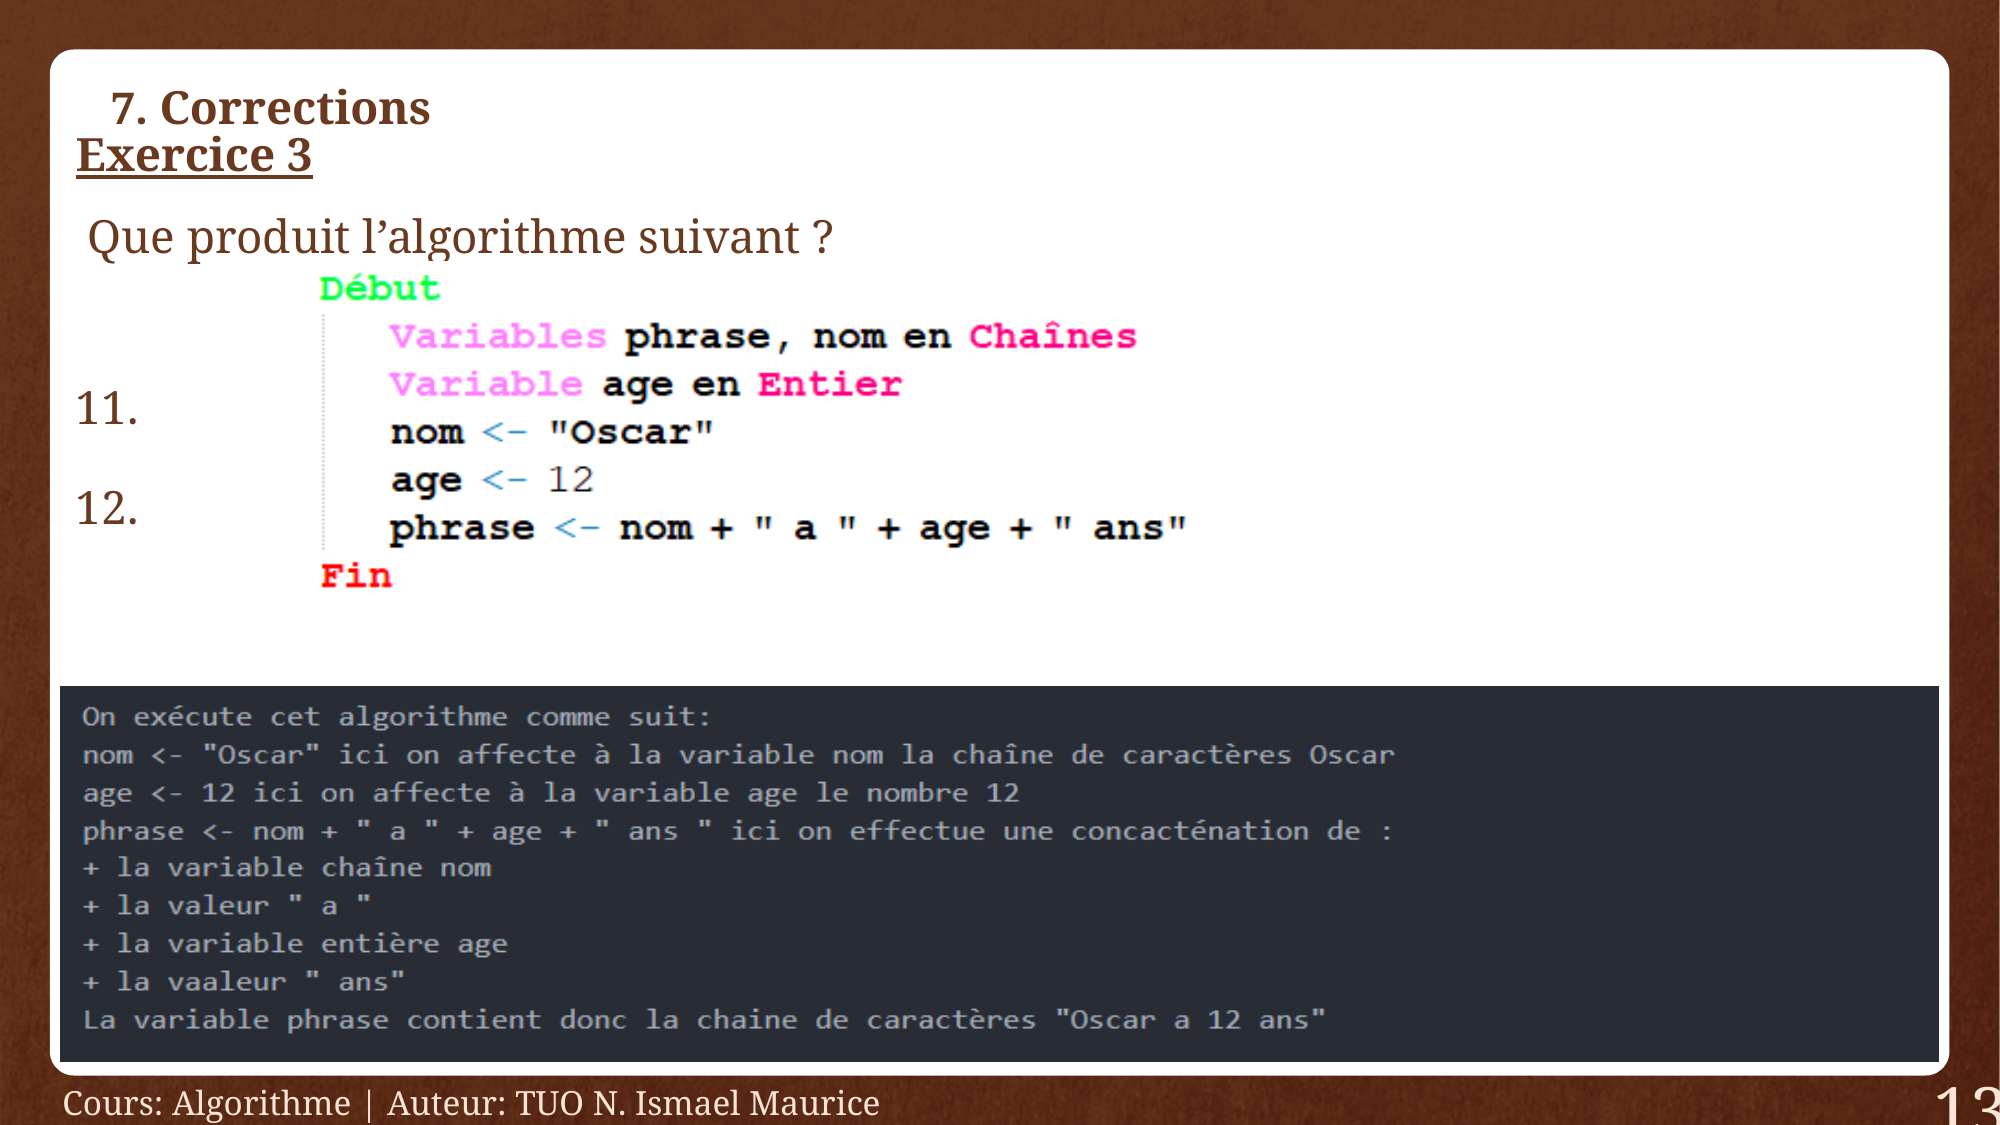

7. Corrections
# Exercice 3
 Que produit l’algorithme suivant ?
Cours: Algorithme | Auteur: TUO N. Ismael Maurice